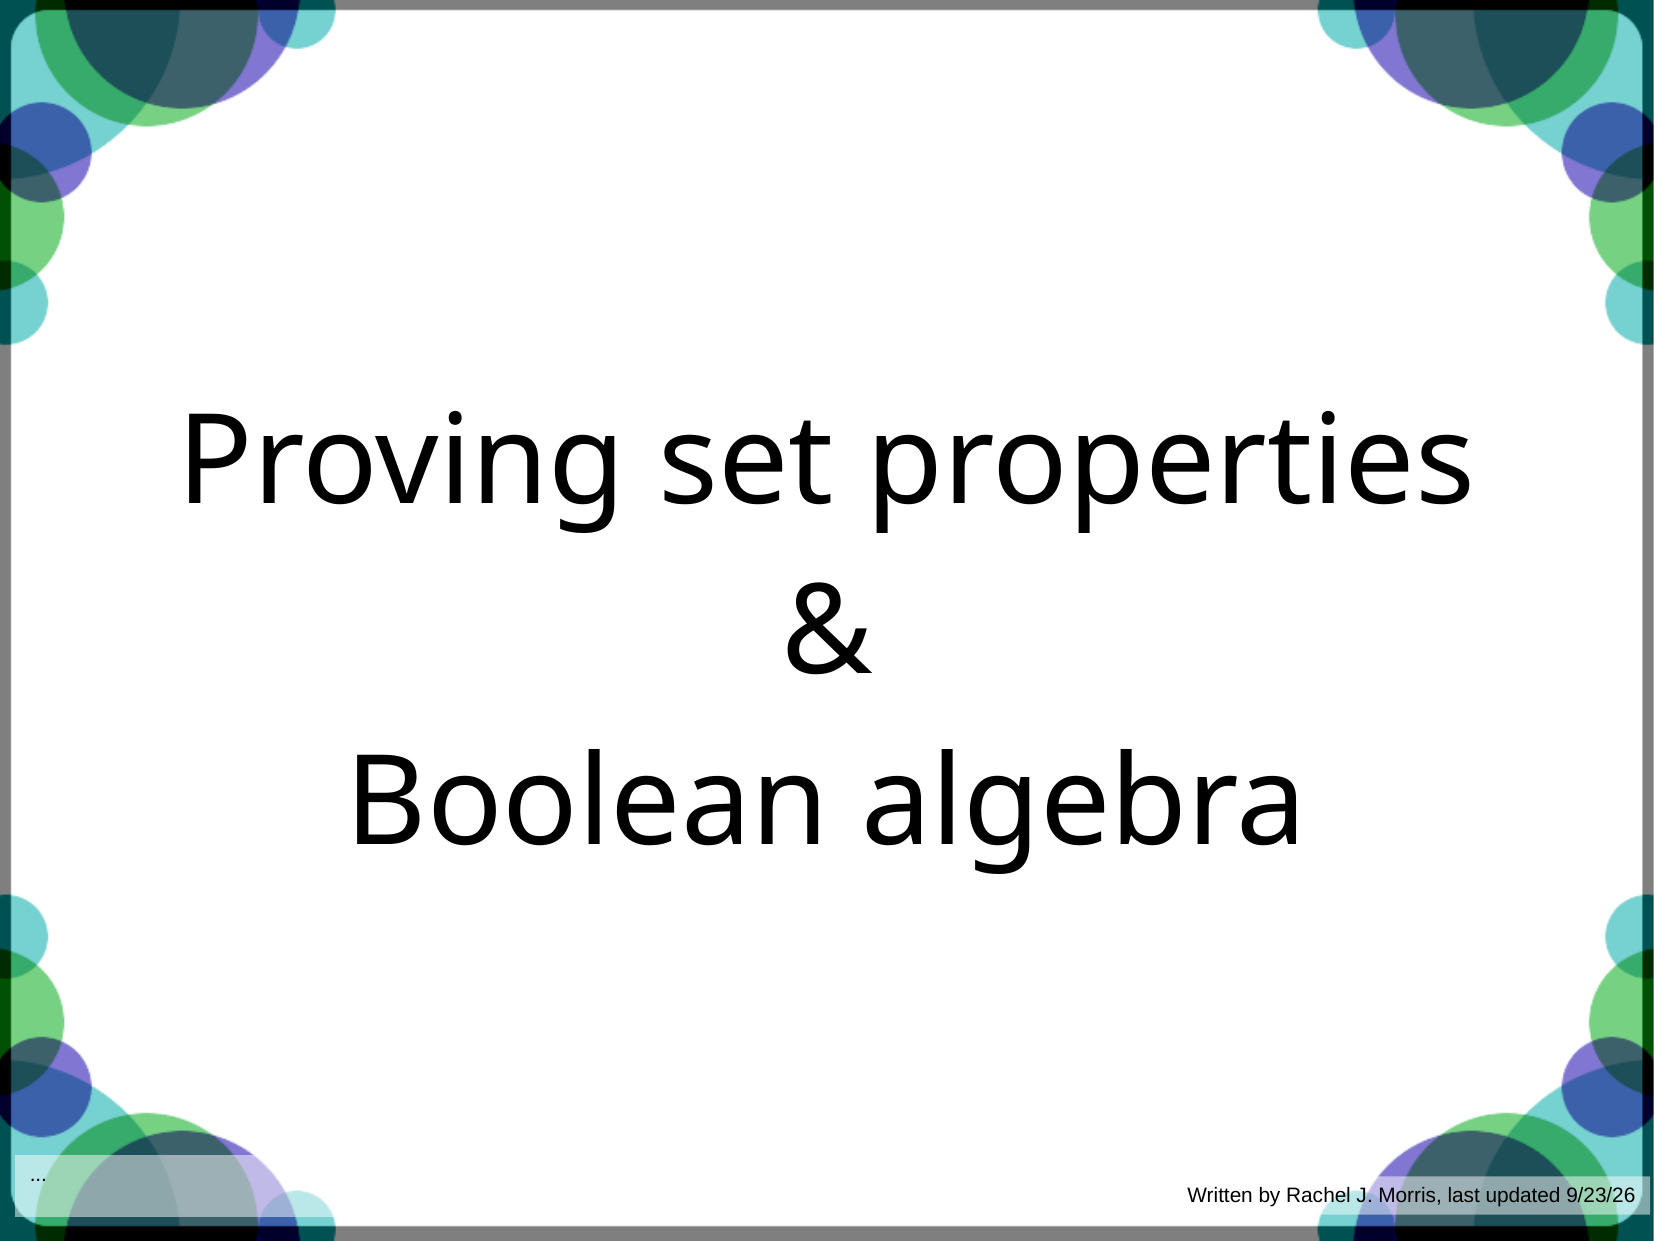

# Proving set properties & Boolean algebra
...
Written by Rachel J. Morris, last updated